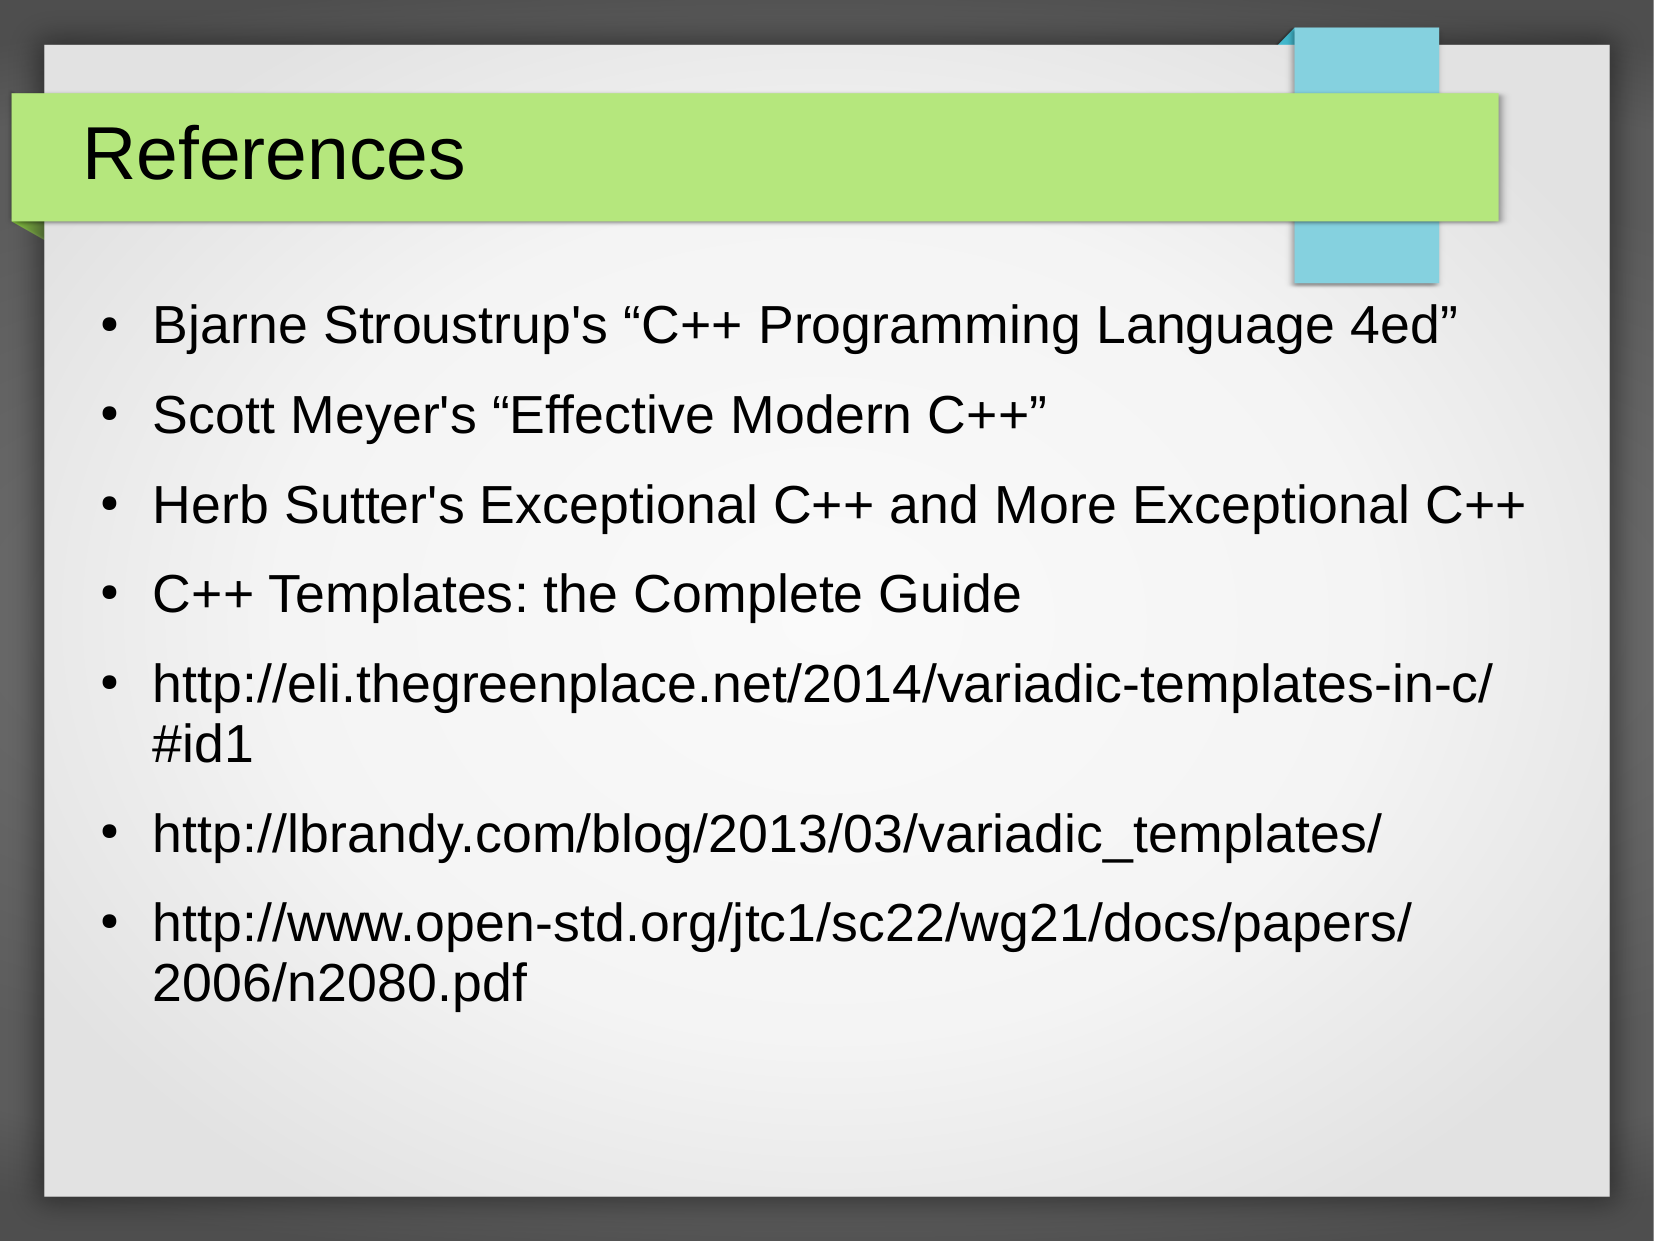

# References
Bjarne Stroustrup's “C++ Programming Language 4ed”
Scott Meyer's “Effective Modern C++”
Herb Sutter's Exceptional C++ and More Exceptional C++
C++ Templates: the Complete Guide
http://eli.thegreenplace.net/2014/variadic-templates-in-c/#id1
http://lbrandy.com/blog/2013/03/variadic_templates/
http://www.open-std.org/jtc1/sc22/wg21/docs/papers/2006/n2080.pdf